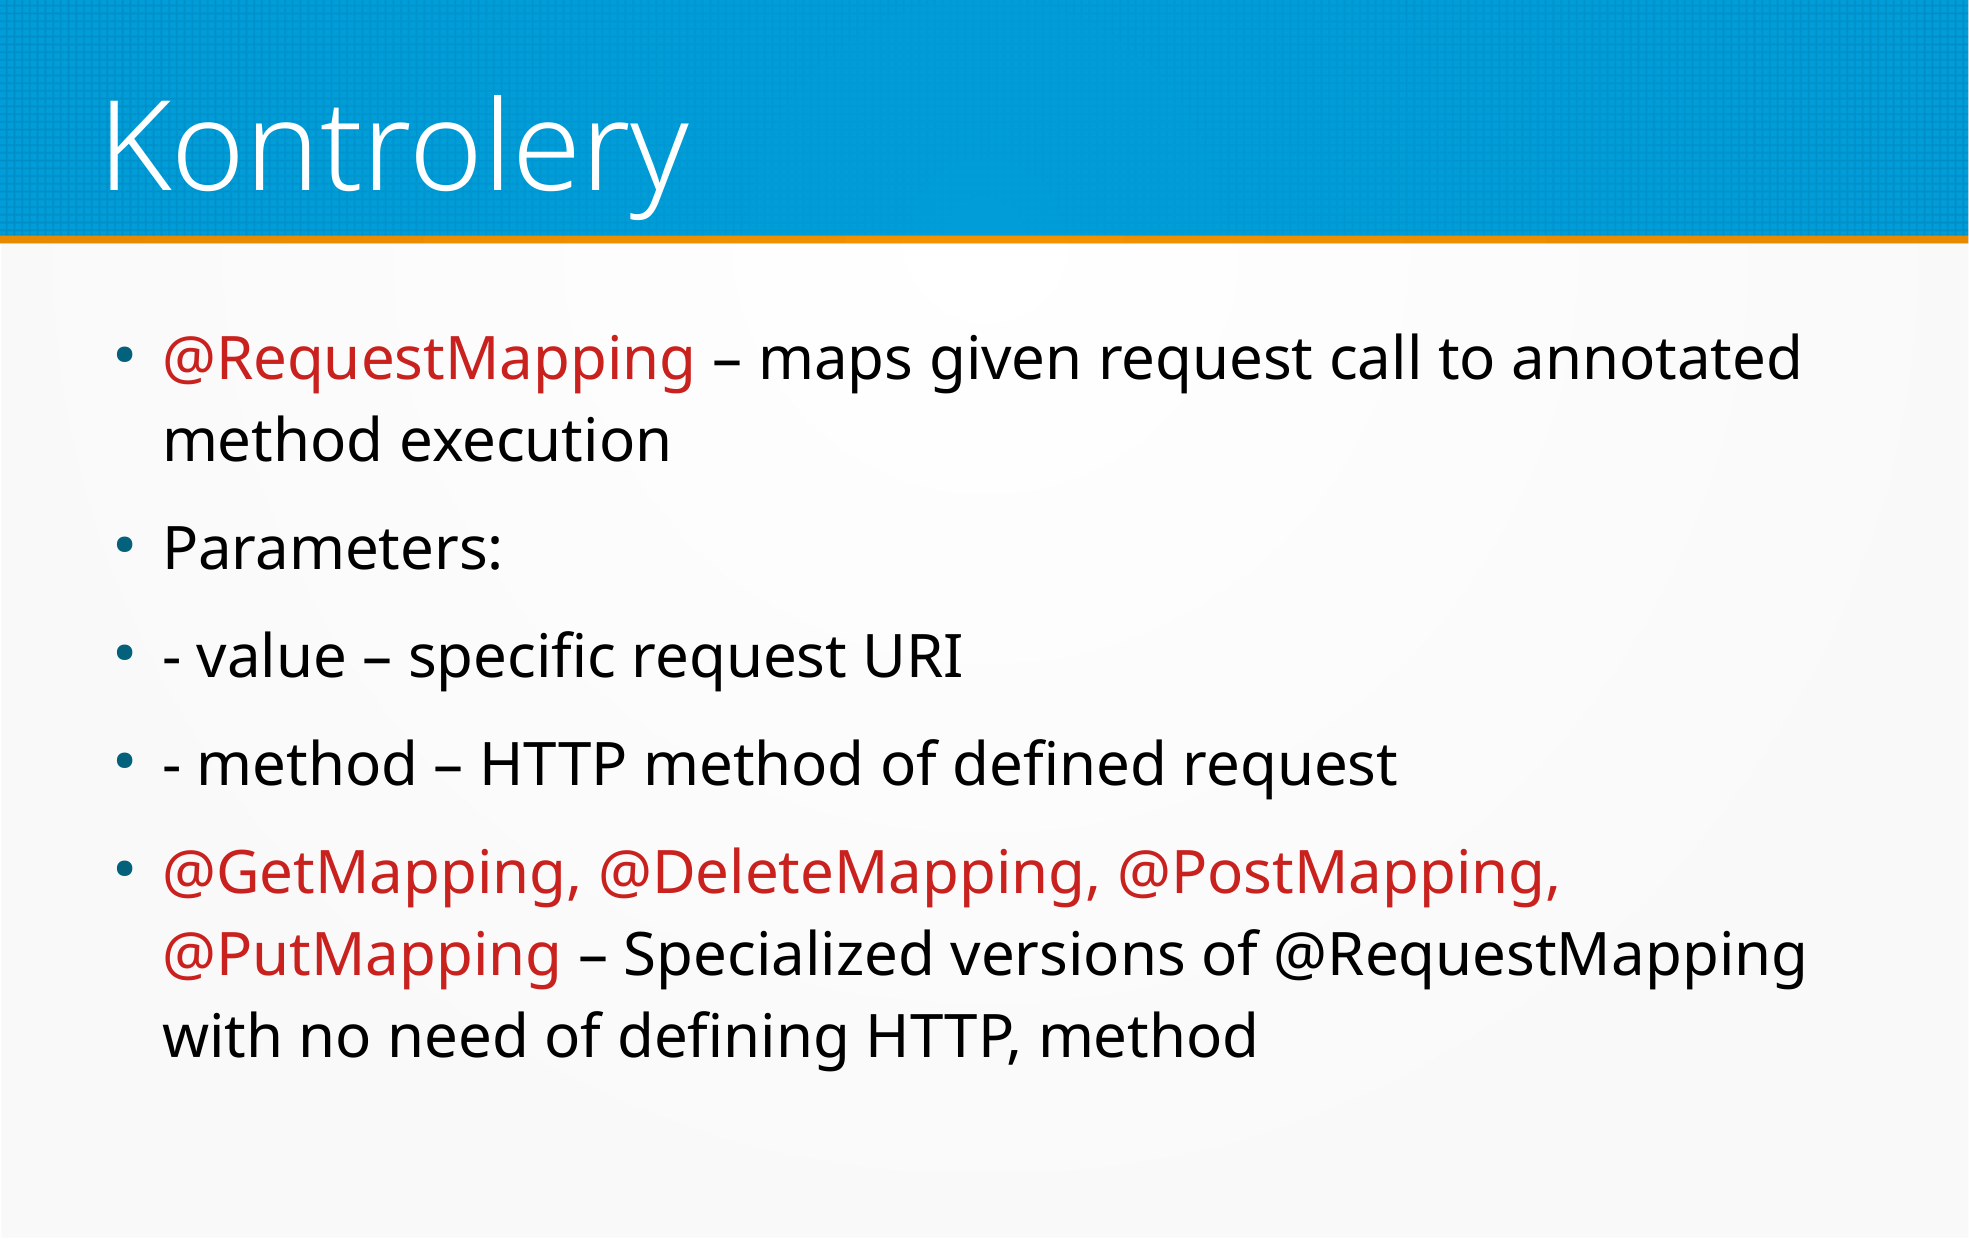

# Kontrolery
@RequestMapping – maps given request call to annotated method execution
Parameters:
- value – specific request URI
- method – HTTP method of defined request
@GetMapping, @DeleteMapping, @PostMapping, @PutMapping – Specialized versions of @RequestMapping with no need of defining HTTP, method